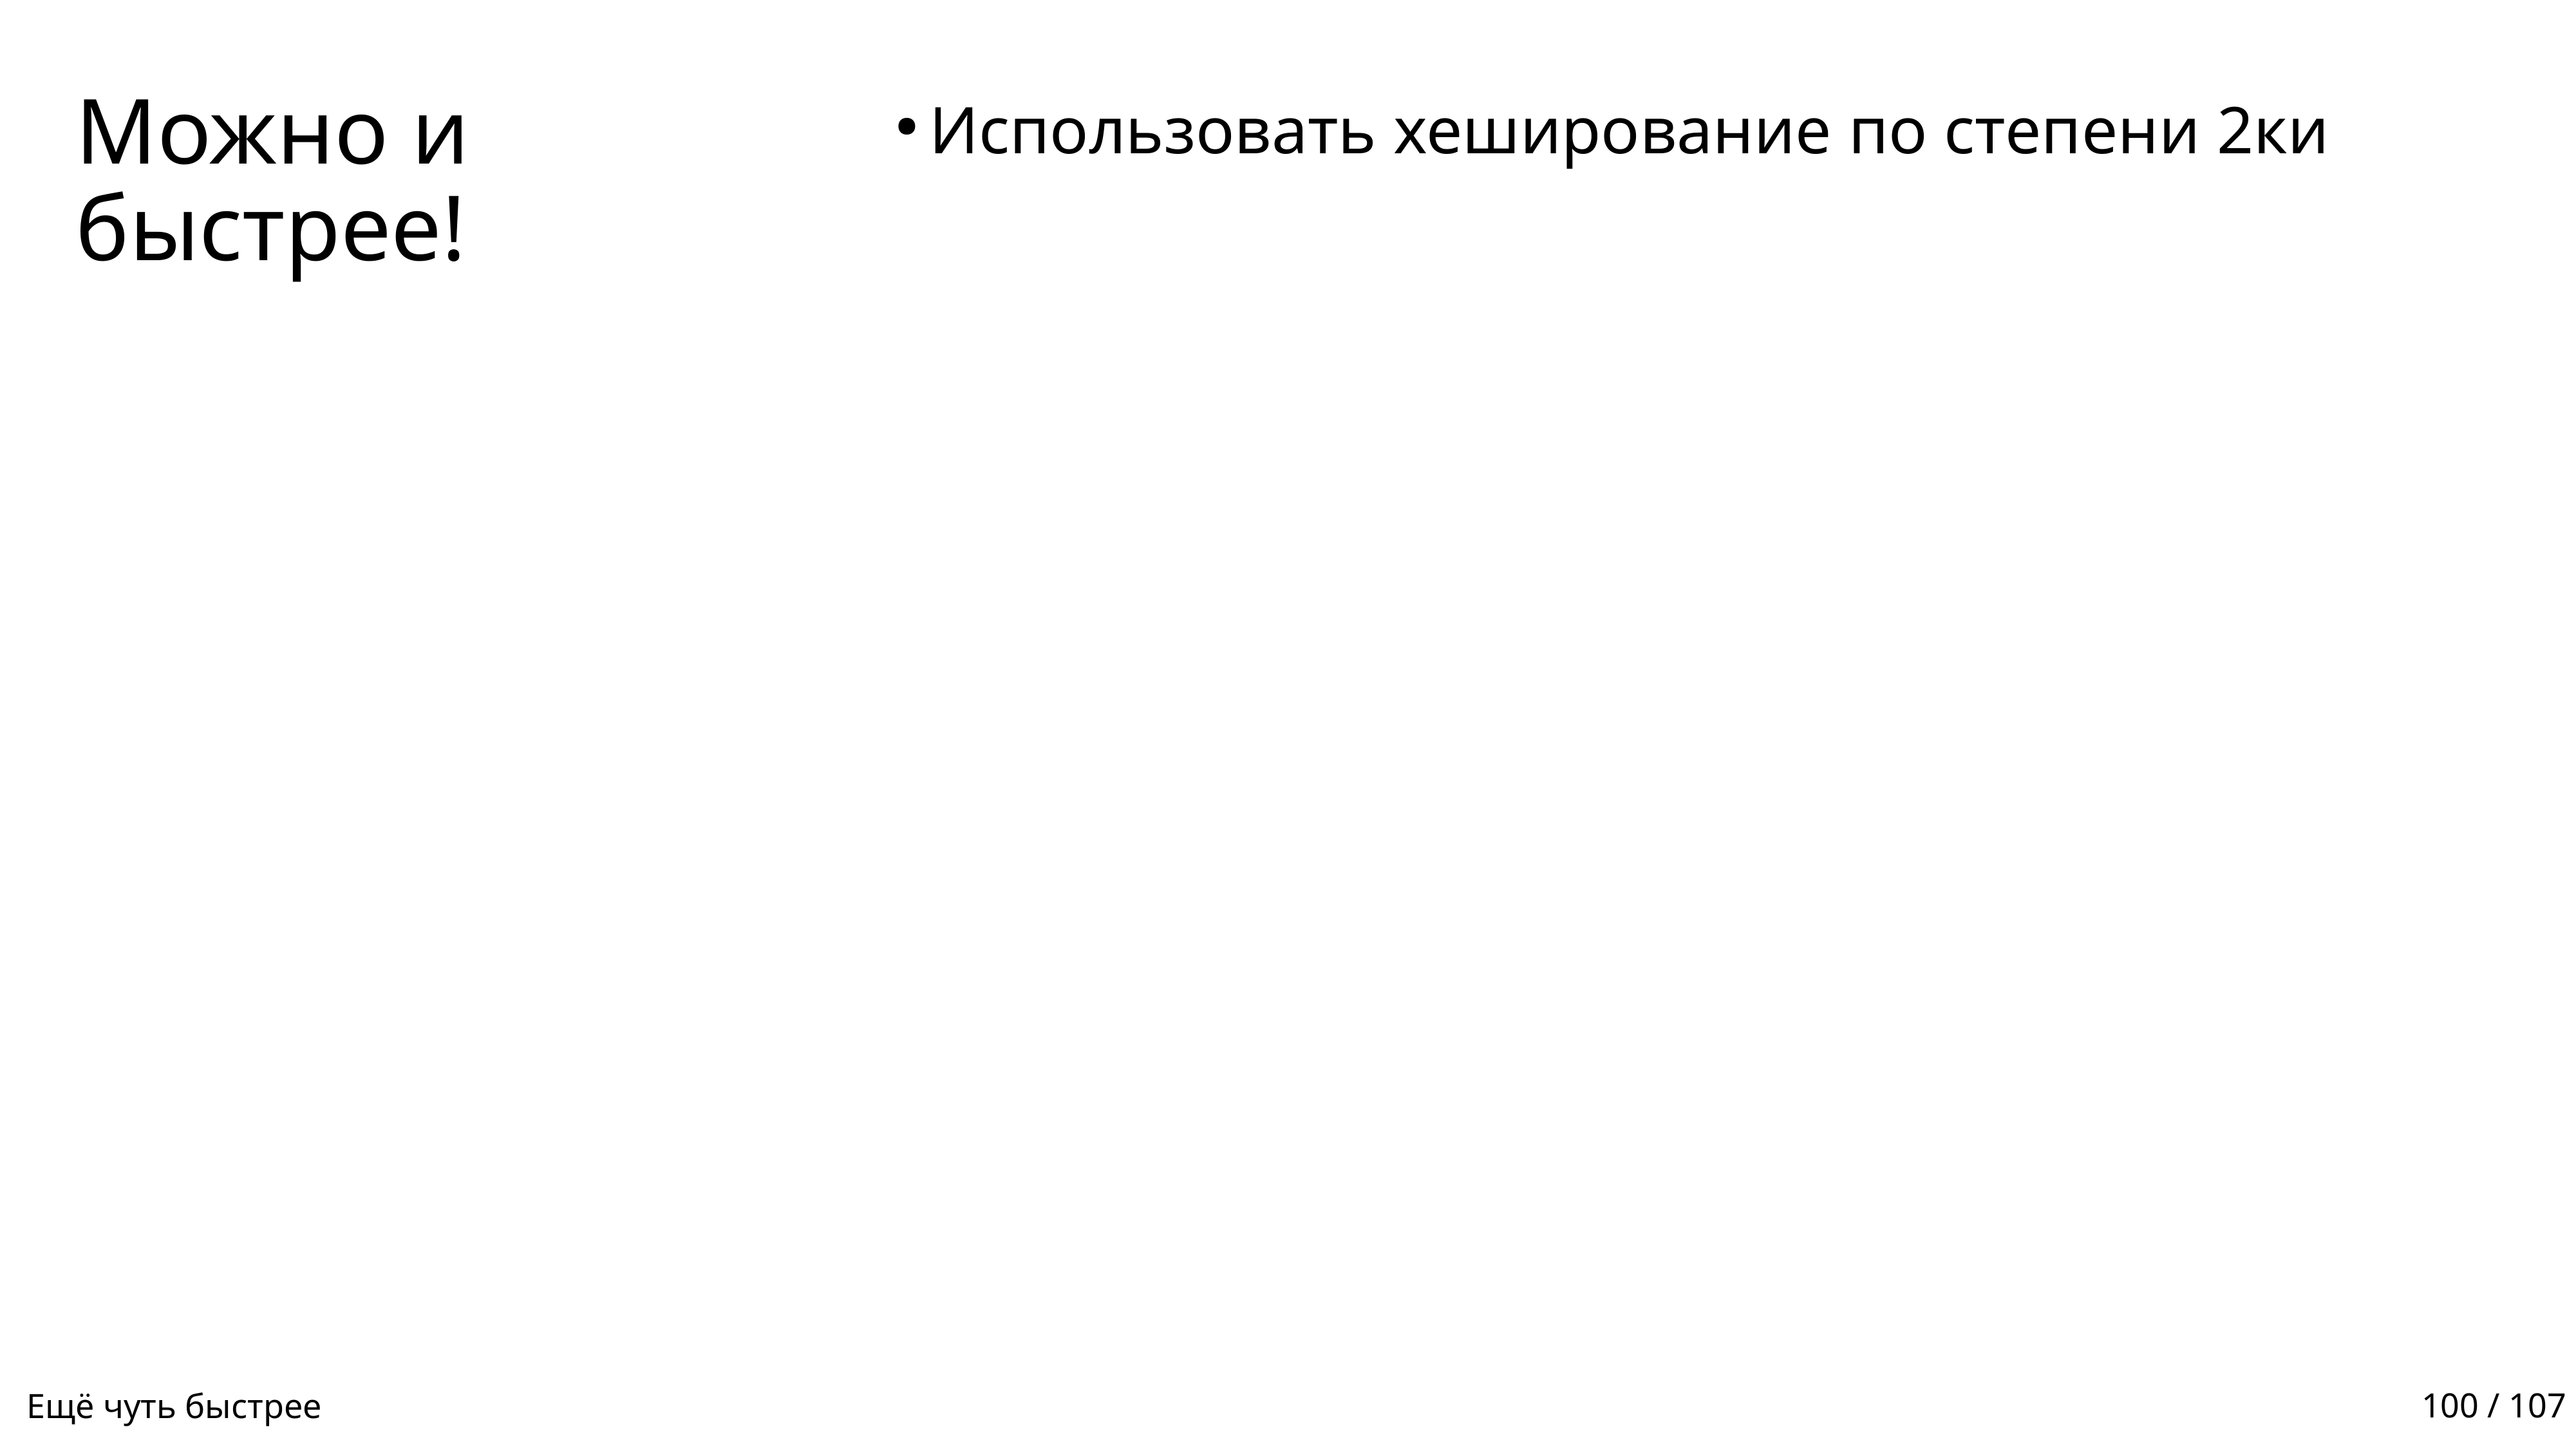

# Можно и быстрее!
Использовать хеширование по степени 2ки
Ещё чуть быстрее